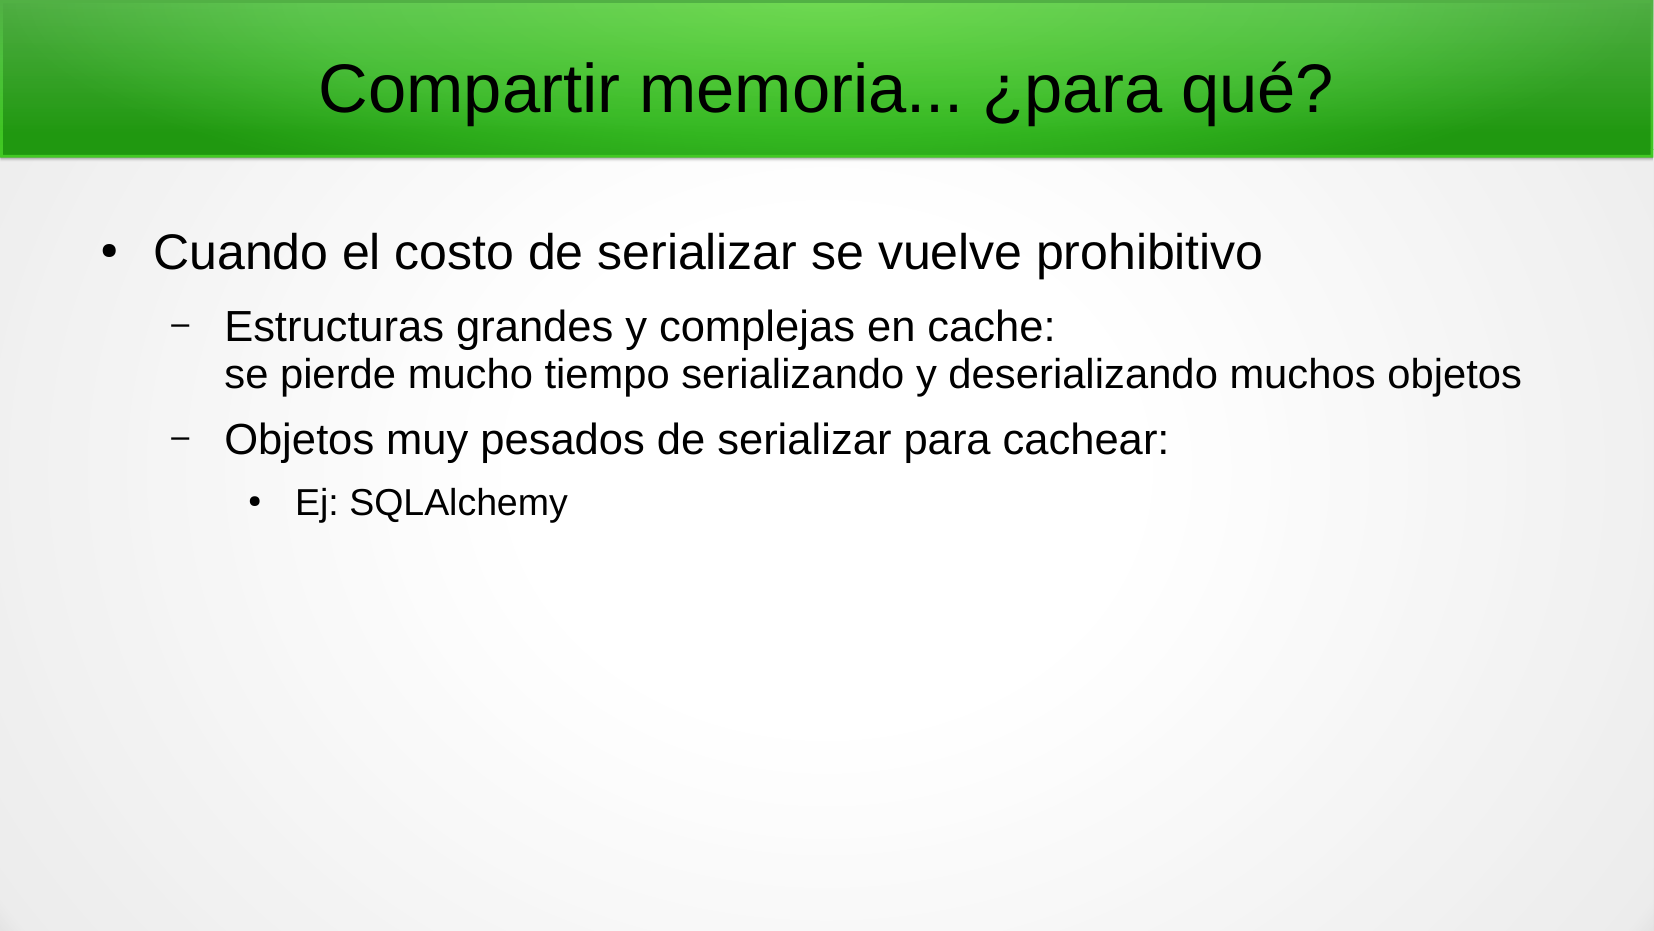

# Compartir memoria... ¿para qué?
Cuando el costo de serializar se vuelve prohibitivo
Estructuras grandes y complejas en cache:
se pierde mucho tiempo serializando y deserializando muchos objetos
Objetos muy pesados de serializar para cachear:
Ej: SQLAlchemy